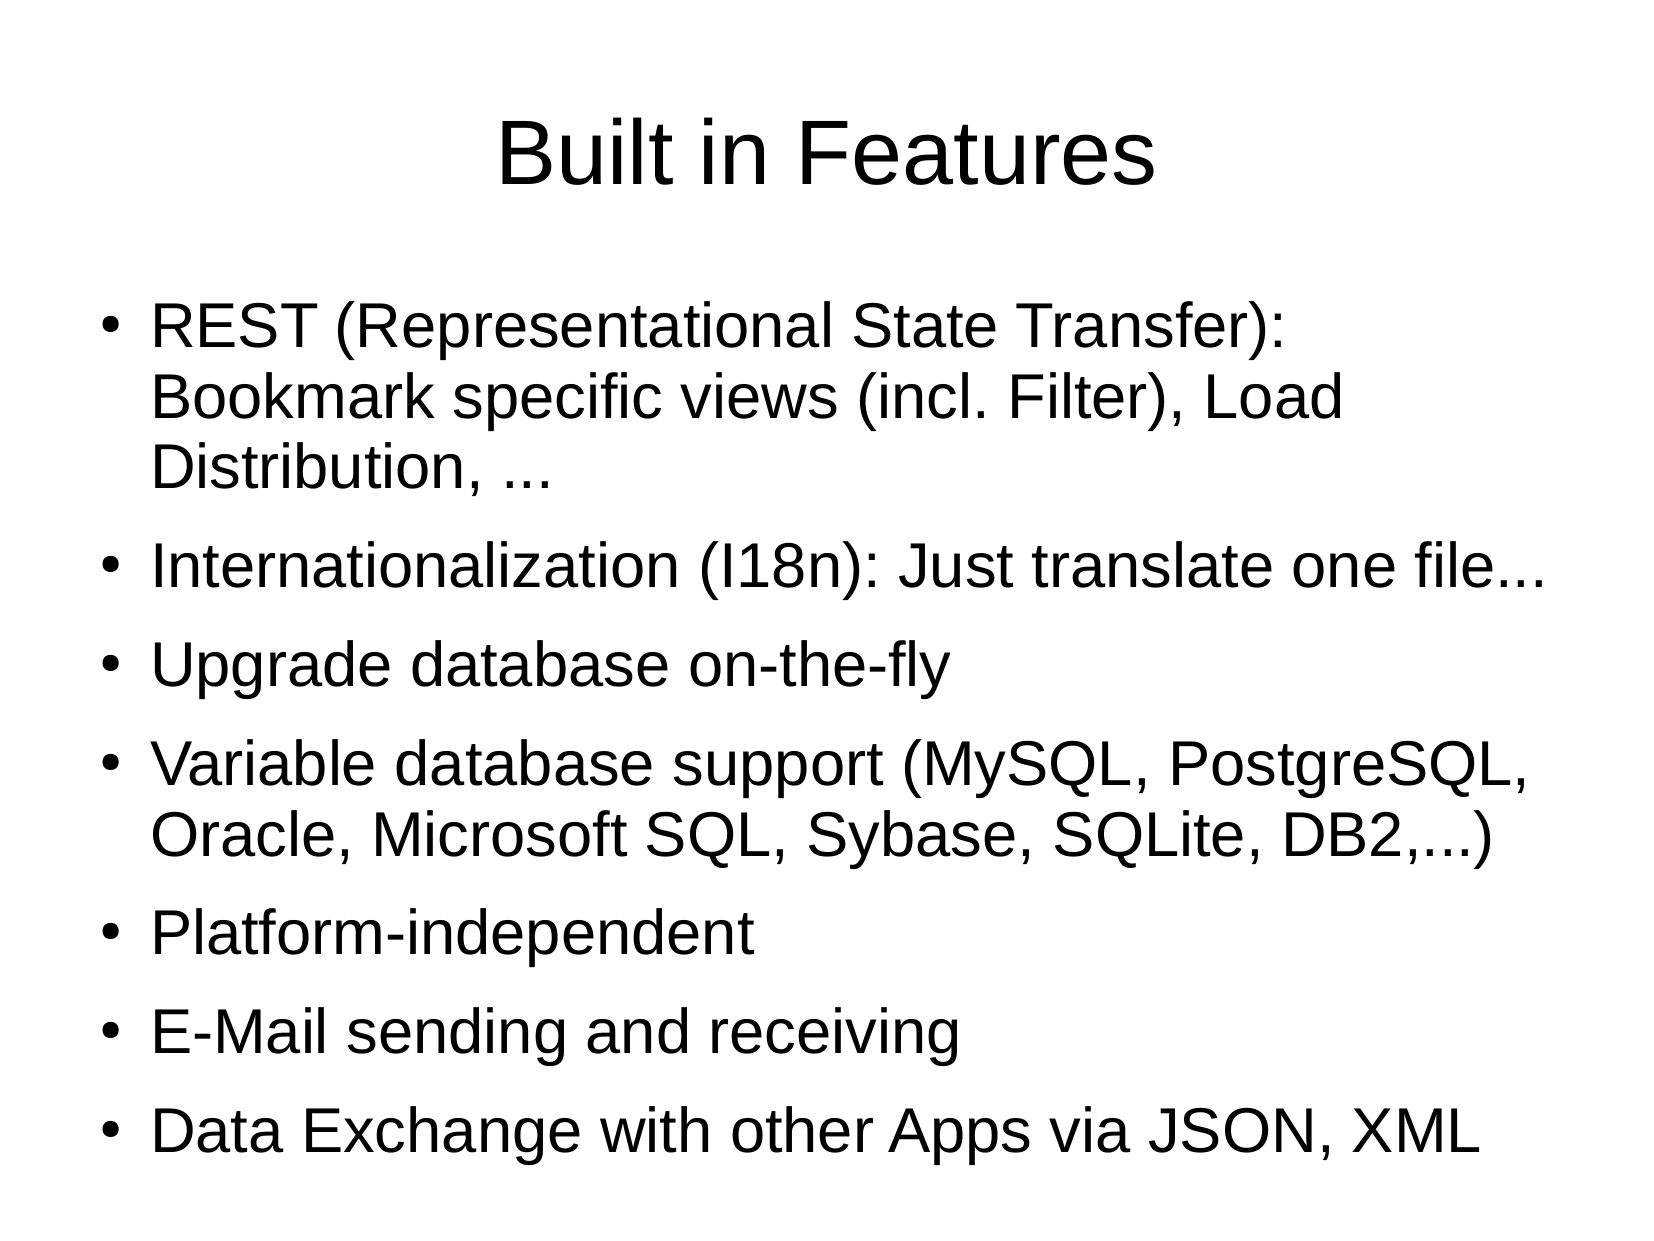

# Built in Features
REST (Representational State Transfer): Bookmark specific views (incl. Filter), Load Distribution, ...
Internationalization (I18n): Just translate one file...
Upgrade database on-the-fly
Variable database support (MySQL, PostgreSQL, Oracle, Microsoft SQL, Sybase, SQLite, DB2,...)
Platform-independent
E-Mail sending and receiving
Data Exchange with other Apps via JSON, XML